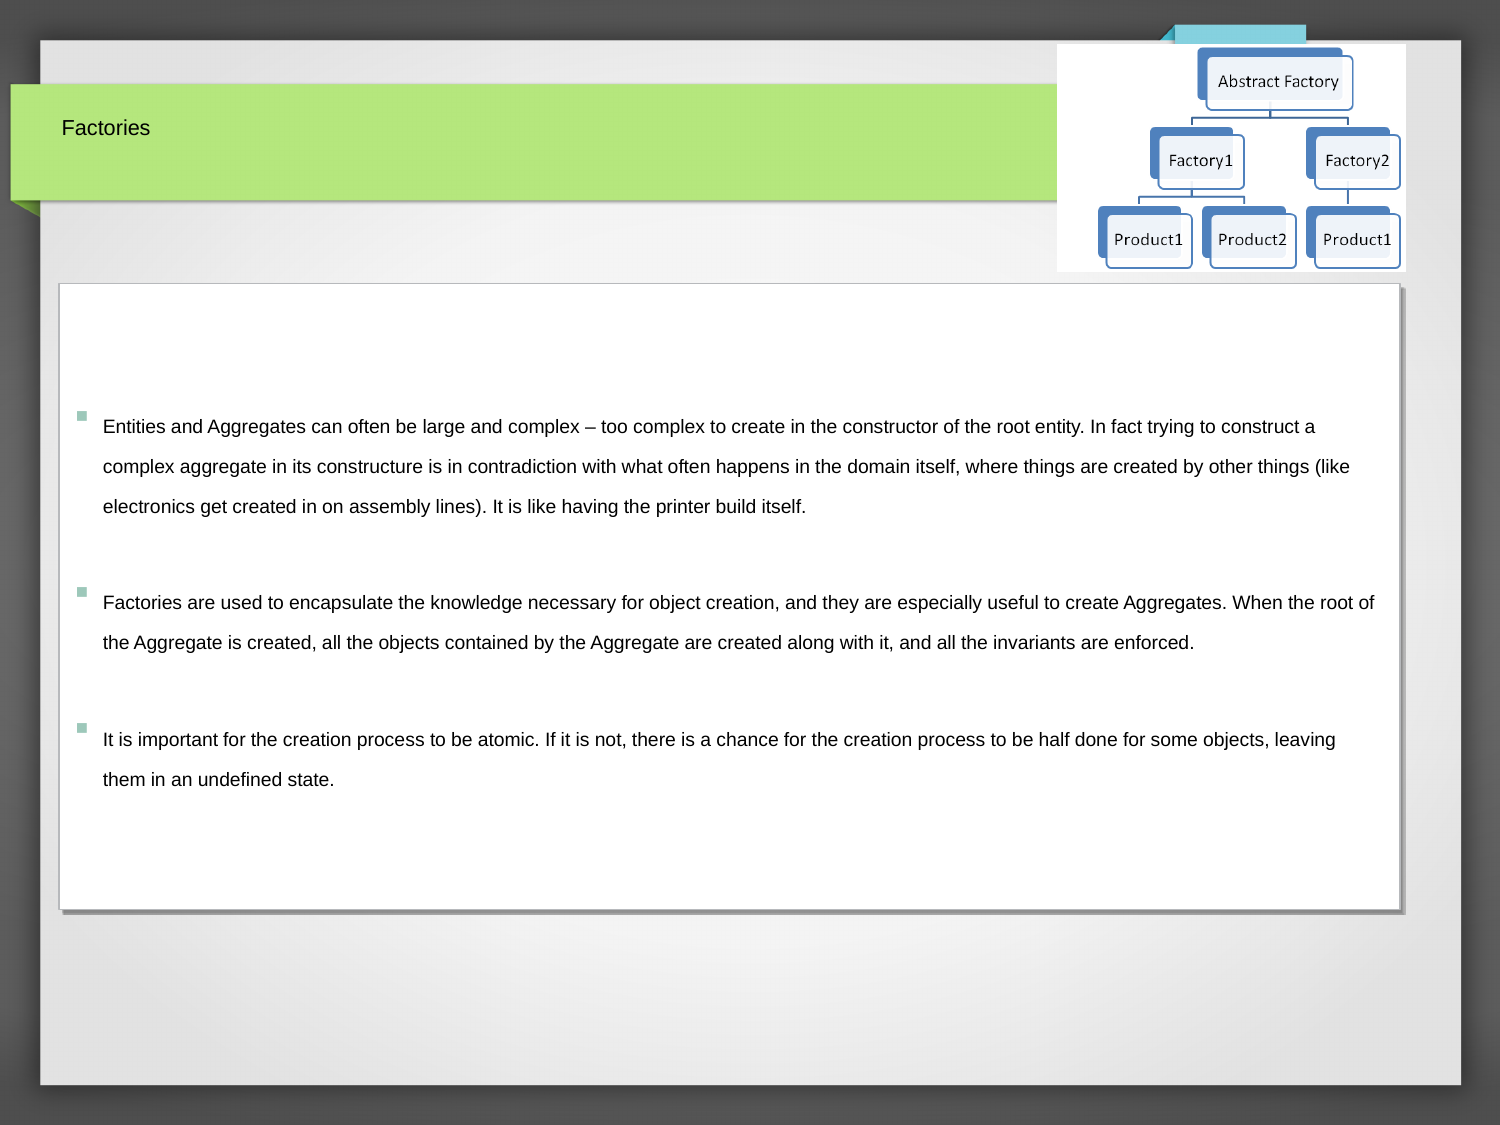

Factories
Entities and Aggregates can often be large and complex – too complex to create in the constructor of the root entity. In fact trying to construct a complex aggregate in its constructure is in contradiction with what often happens in the domain itself, where things are created by other things (like electronics get created in on assembly lines). It is like having the printer build itself.
Factories are used to encapsulate the knowledge necessary for object creation, and they are especially useful to create Aggregates. When the root of the Aggregate is created, all the objects contained by the Aggregate are created along with it, and all the invariants are enforced.
It is important for the creation process to be atomic. If it is not, there is a chance for the creation process to be half done for some objects, leaving them in an undefined state.